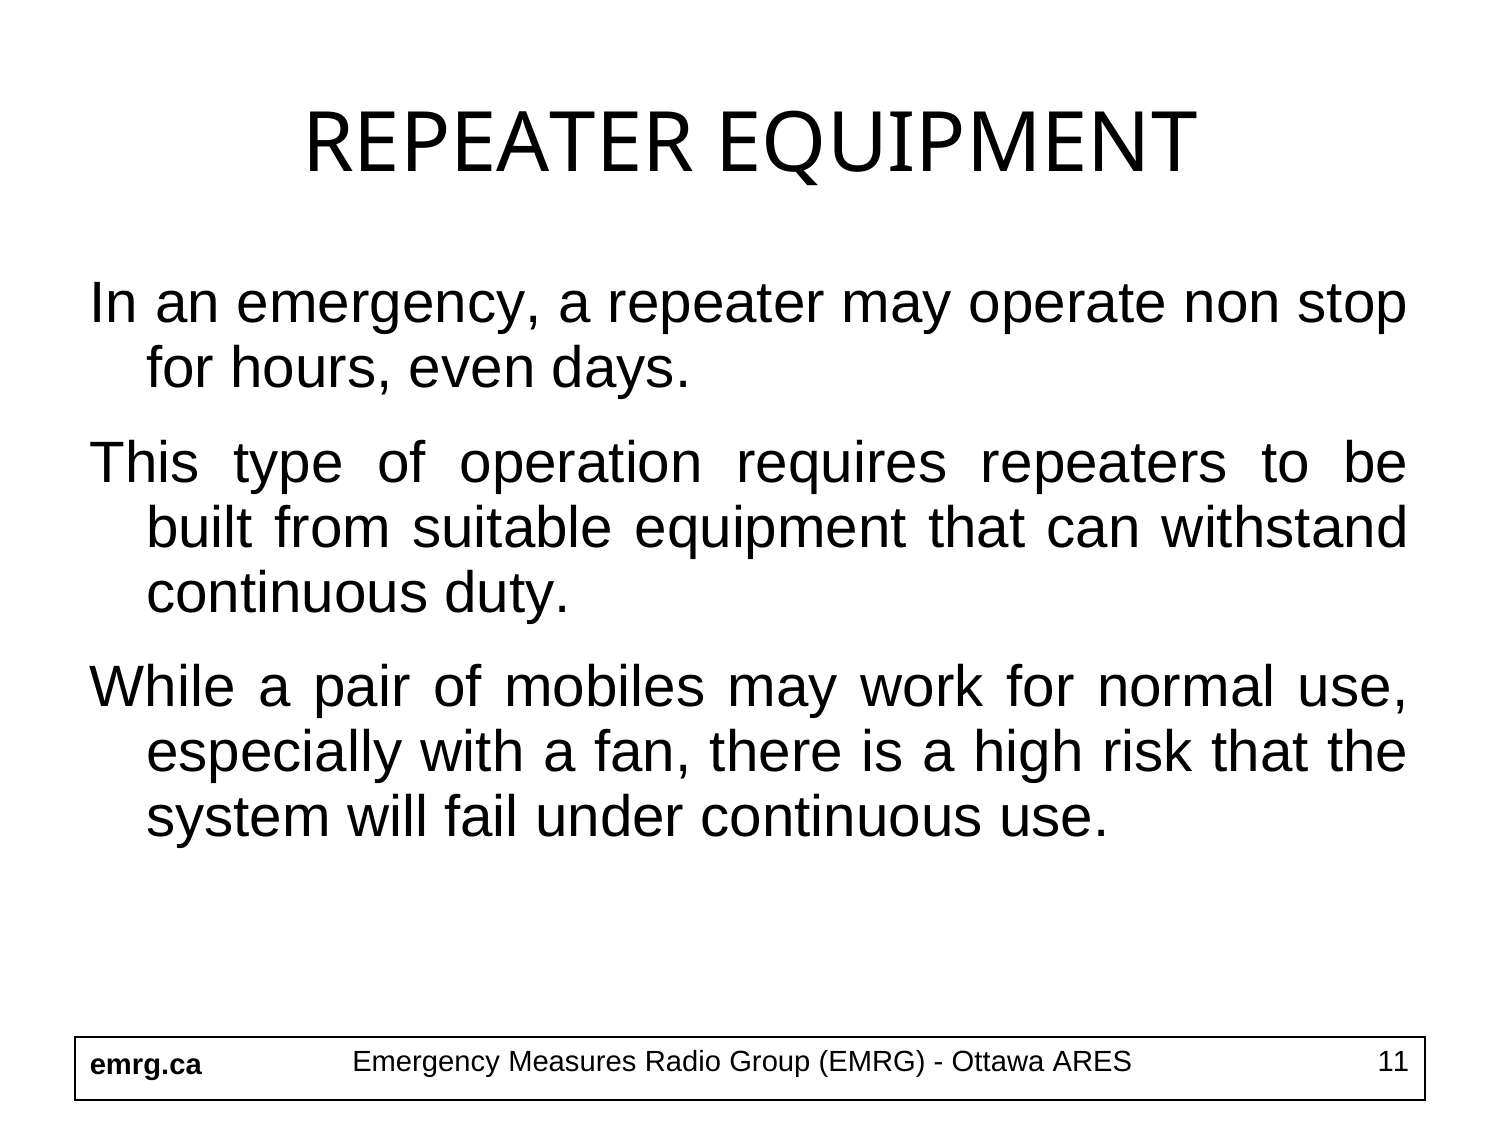

# REPEATER EQUIPMENT
In an emergency, a repeater may operate non stop for hours, even days.
This type of operation requires repeaters to be built from suitable equipment that can withstand continuous duty.
While a pair of mobiles may work for normal use, especially with a fan, there is a high risk that the system will fail under continuous use.
Emergency Measures Radio Group (EMRG) - Ottawa ARES
11